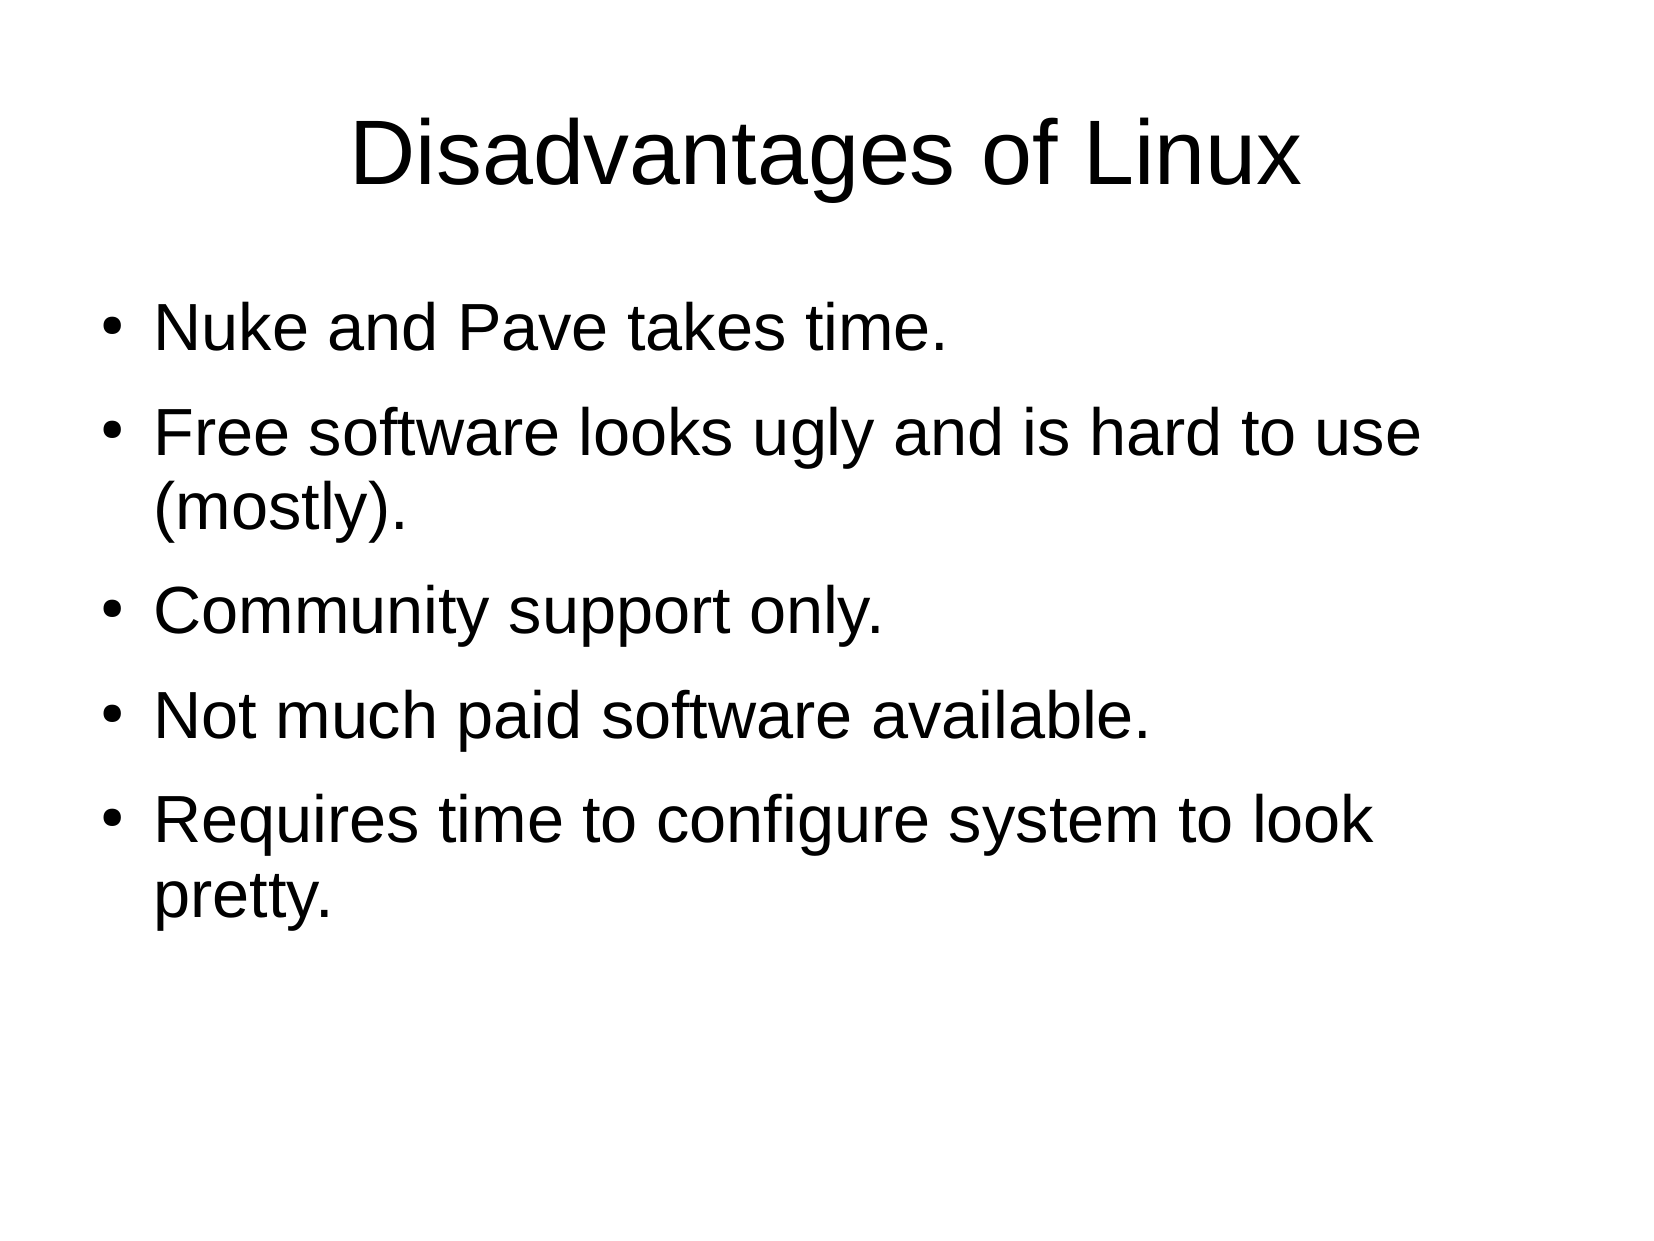

# Disadvantages of Linux
Nuke and Pave takes time.
Free software looks ugly and is hard to use (mostly).
Community support only.
Not much paid software available.
Requires time to configure system to look pretty.